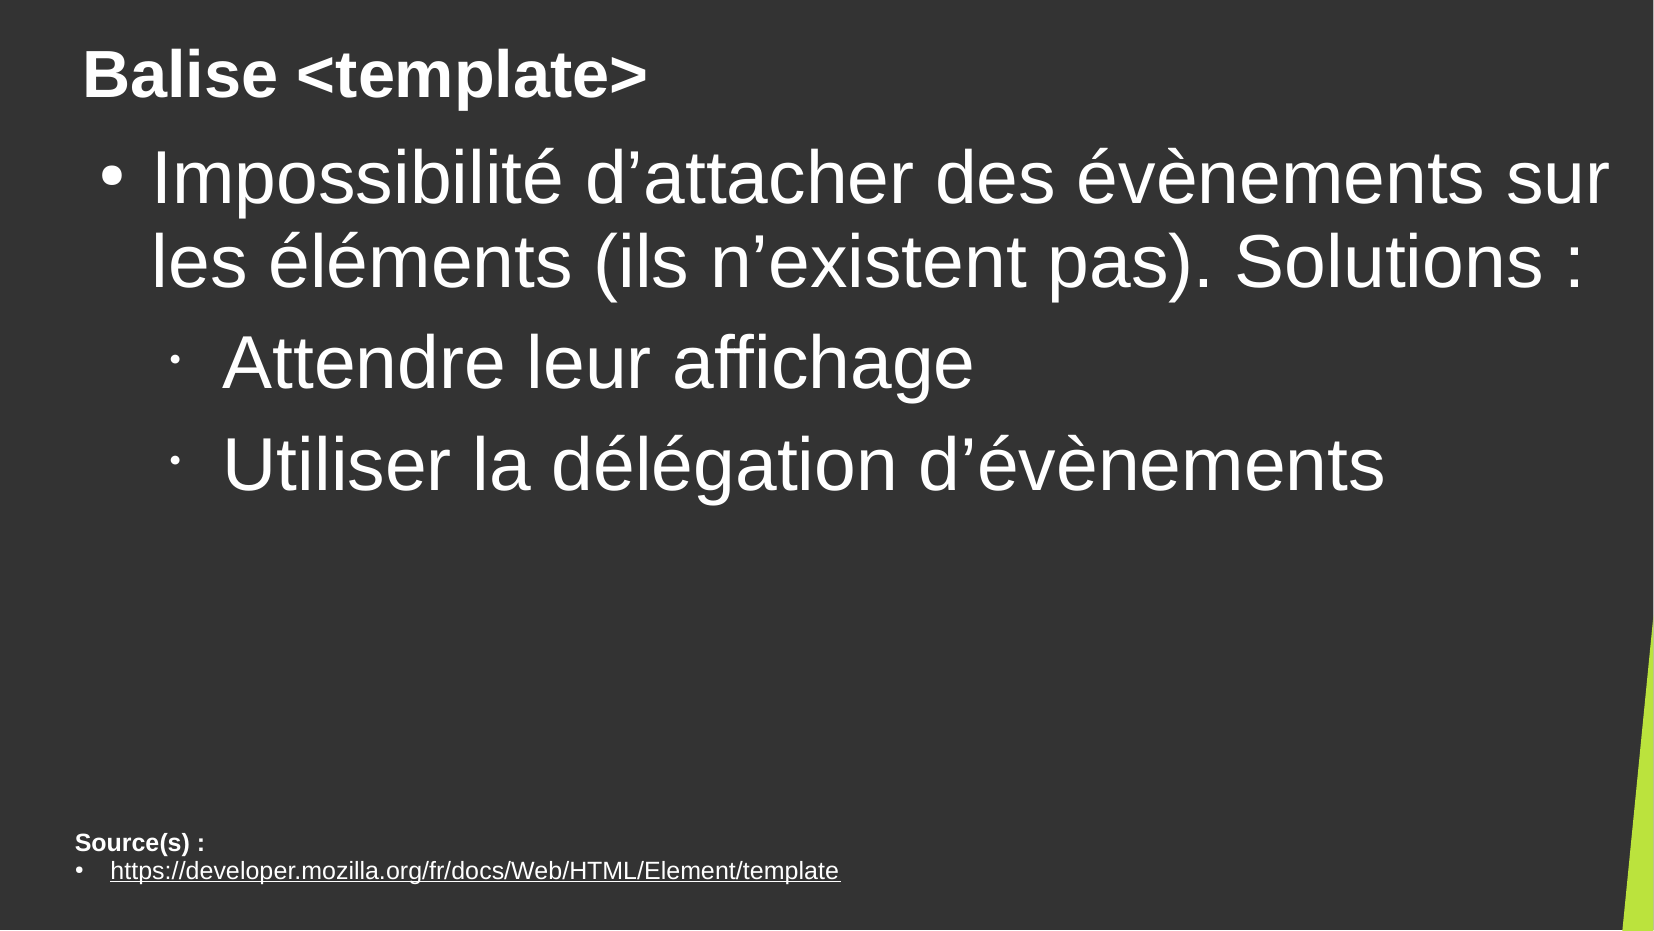

# Balise <template>
Impossibilité d’attacher des évènements sur les éléments (ils n’existent pas). Solutions :
Attendre leur affichage
Utiliser la délégation d’évènements
Source(s) :
https://developer.mozilla.org/fr/docs/Web/HTML/Element/template